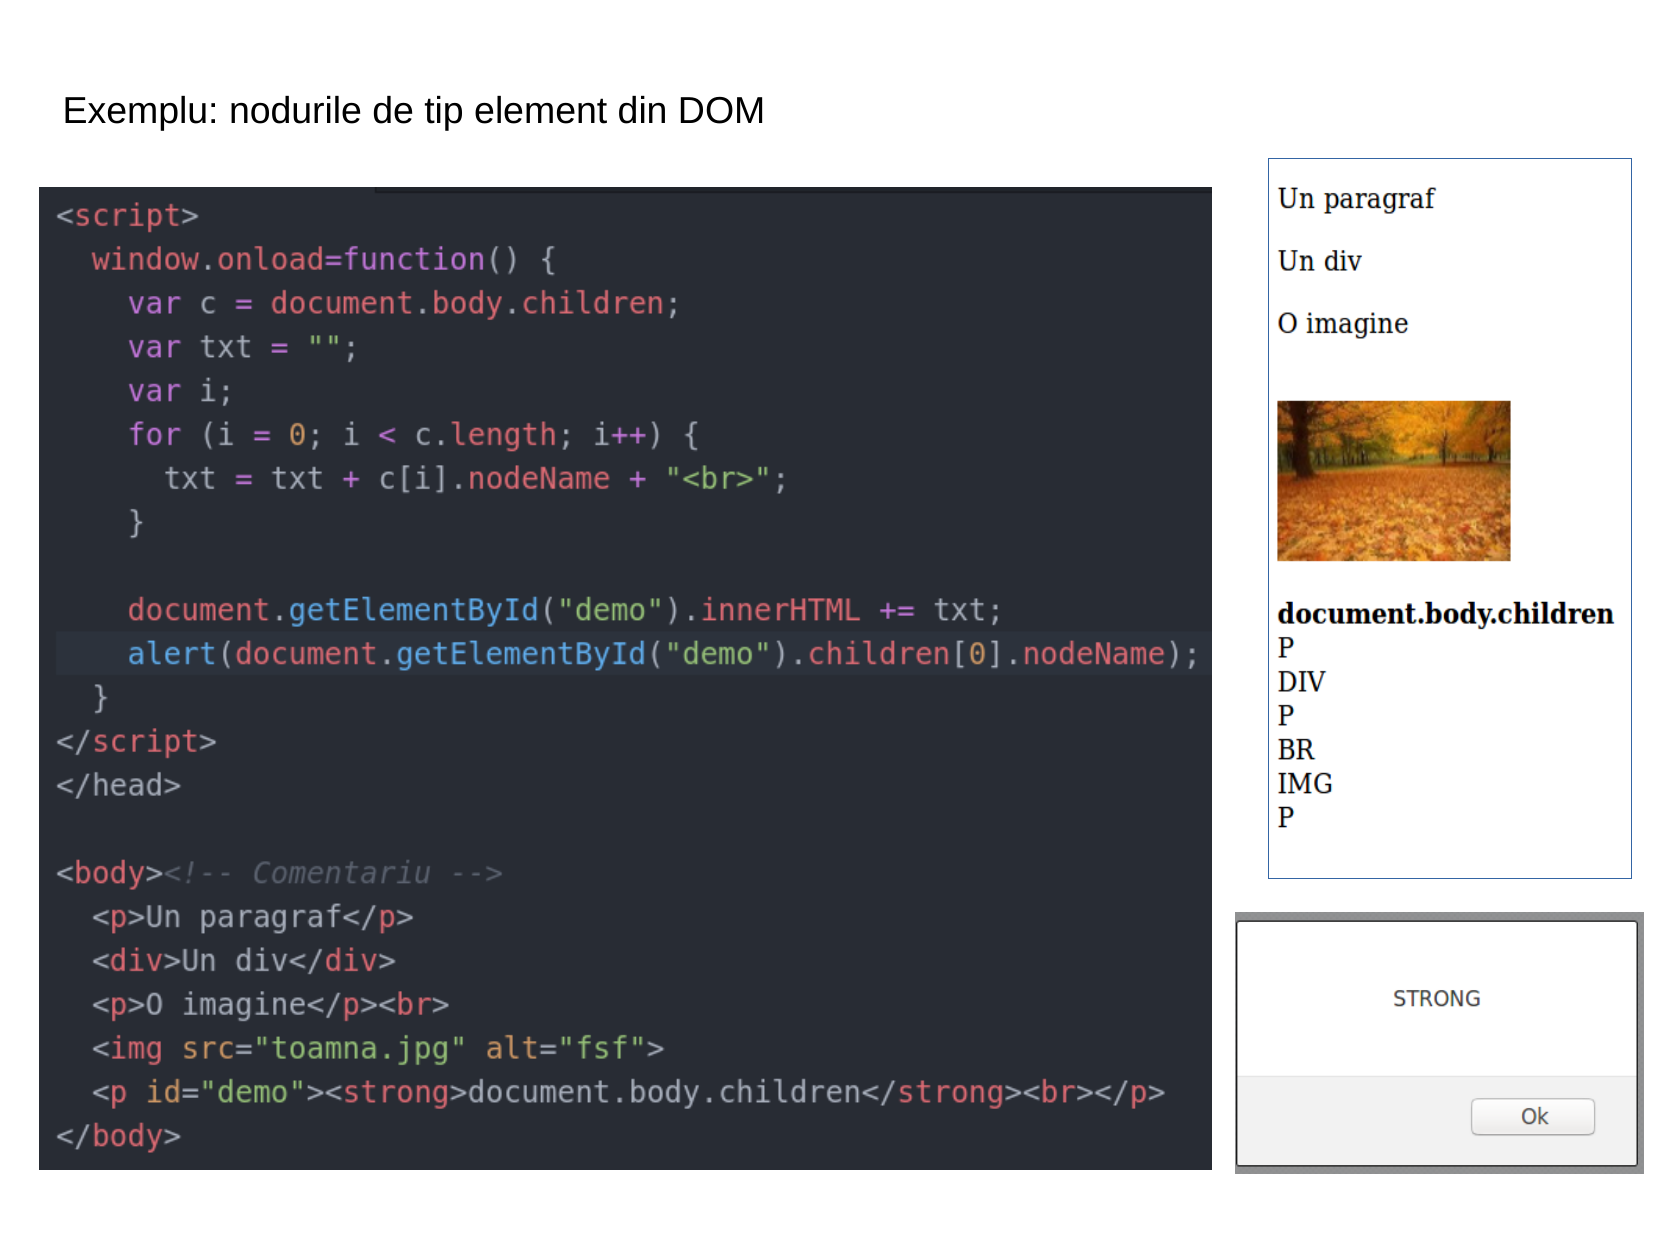

Exemplu: nodurile de tip element din DOM